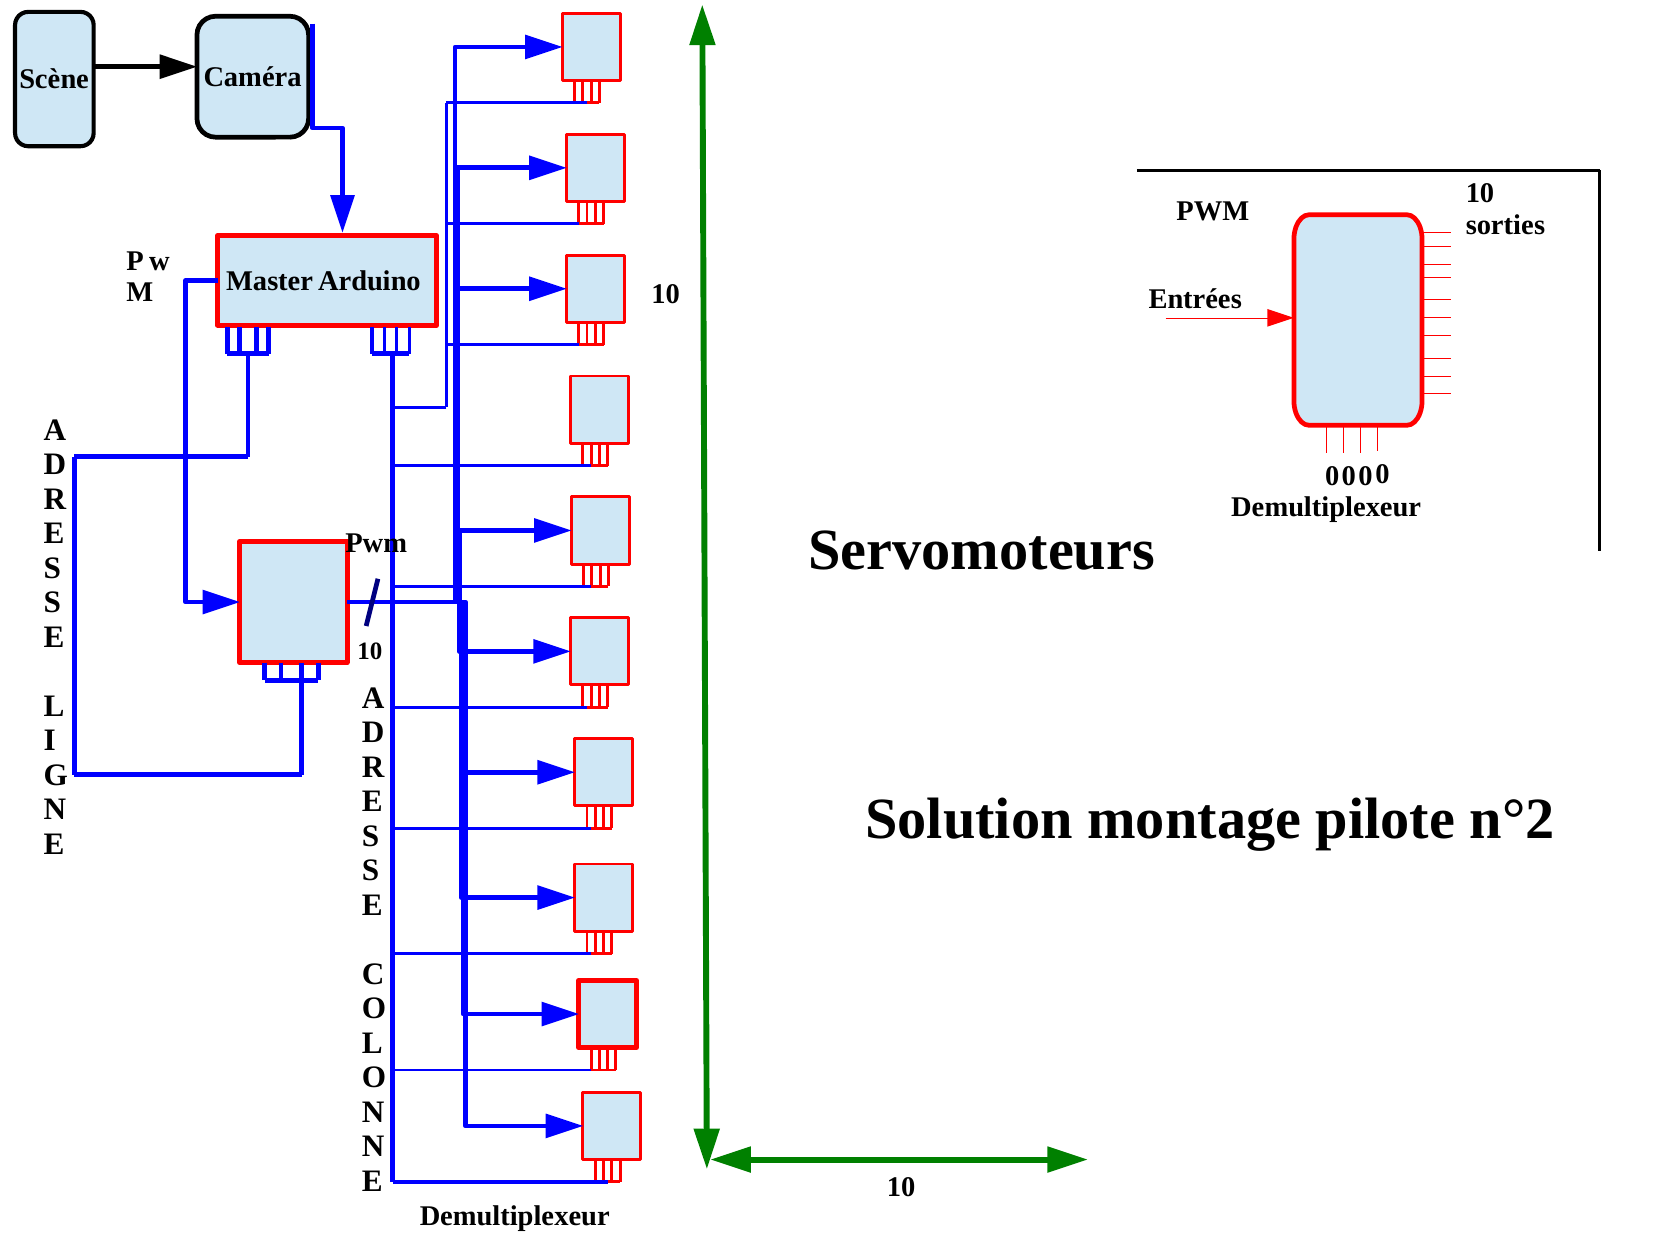

Scène
Caméra
10 sorties
PWM
Master Arduino
P w M
10
Entrées
A
D
R
E
S
S
E
L
I
G
N
E
0
0
0
0
Demultiplexeur
Servomoteurs
Pwm
10
A
D
R
E
S
S
E
C
O
L
O
N
N
E
Solution montage pilote n°2
10
Demultiplexeur